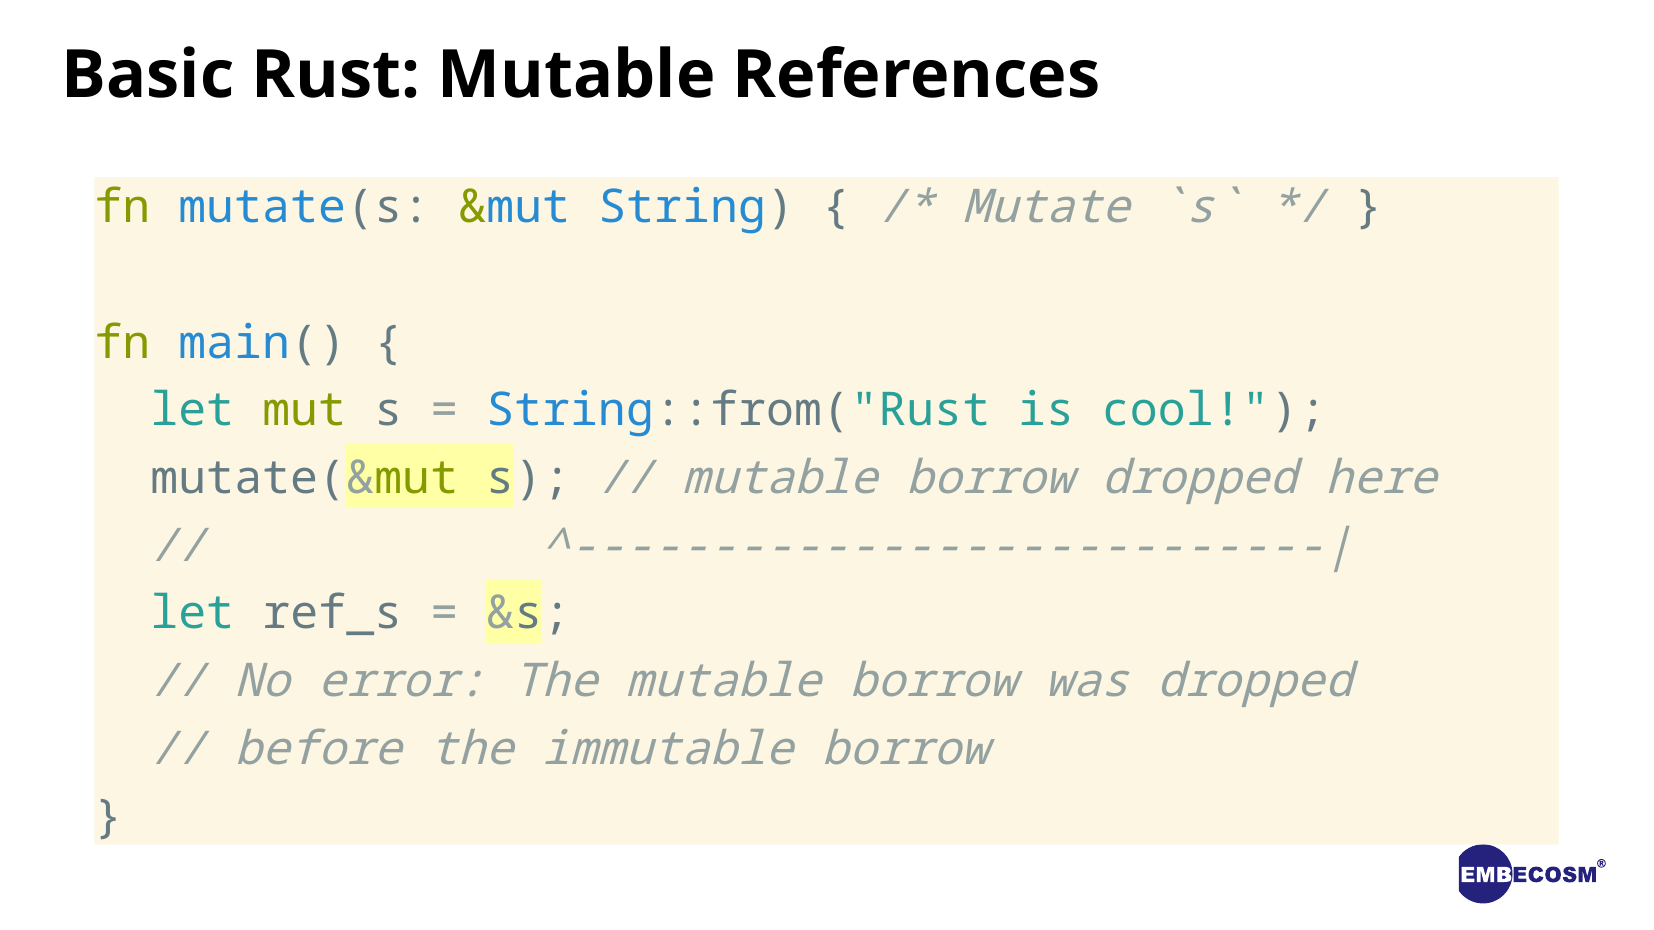

# Basic Rust: Mutable References
fn mutate(s: &mut String) { /* Mutate `s` */ }
fn main() {
 let mut s = String::from("Rust is cool!");
 mutate(&mut s); // mutable borrow dropped here
 // ^---------------------------|
 let ref_s = &s;
 // No error: The mutable borrow was dropped
 // before the immutable borrow
}